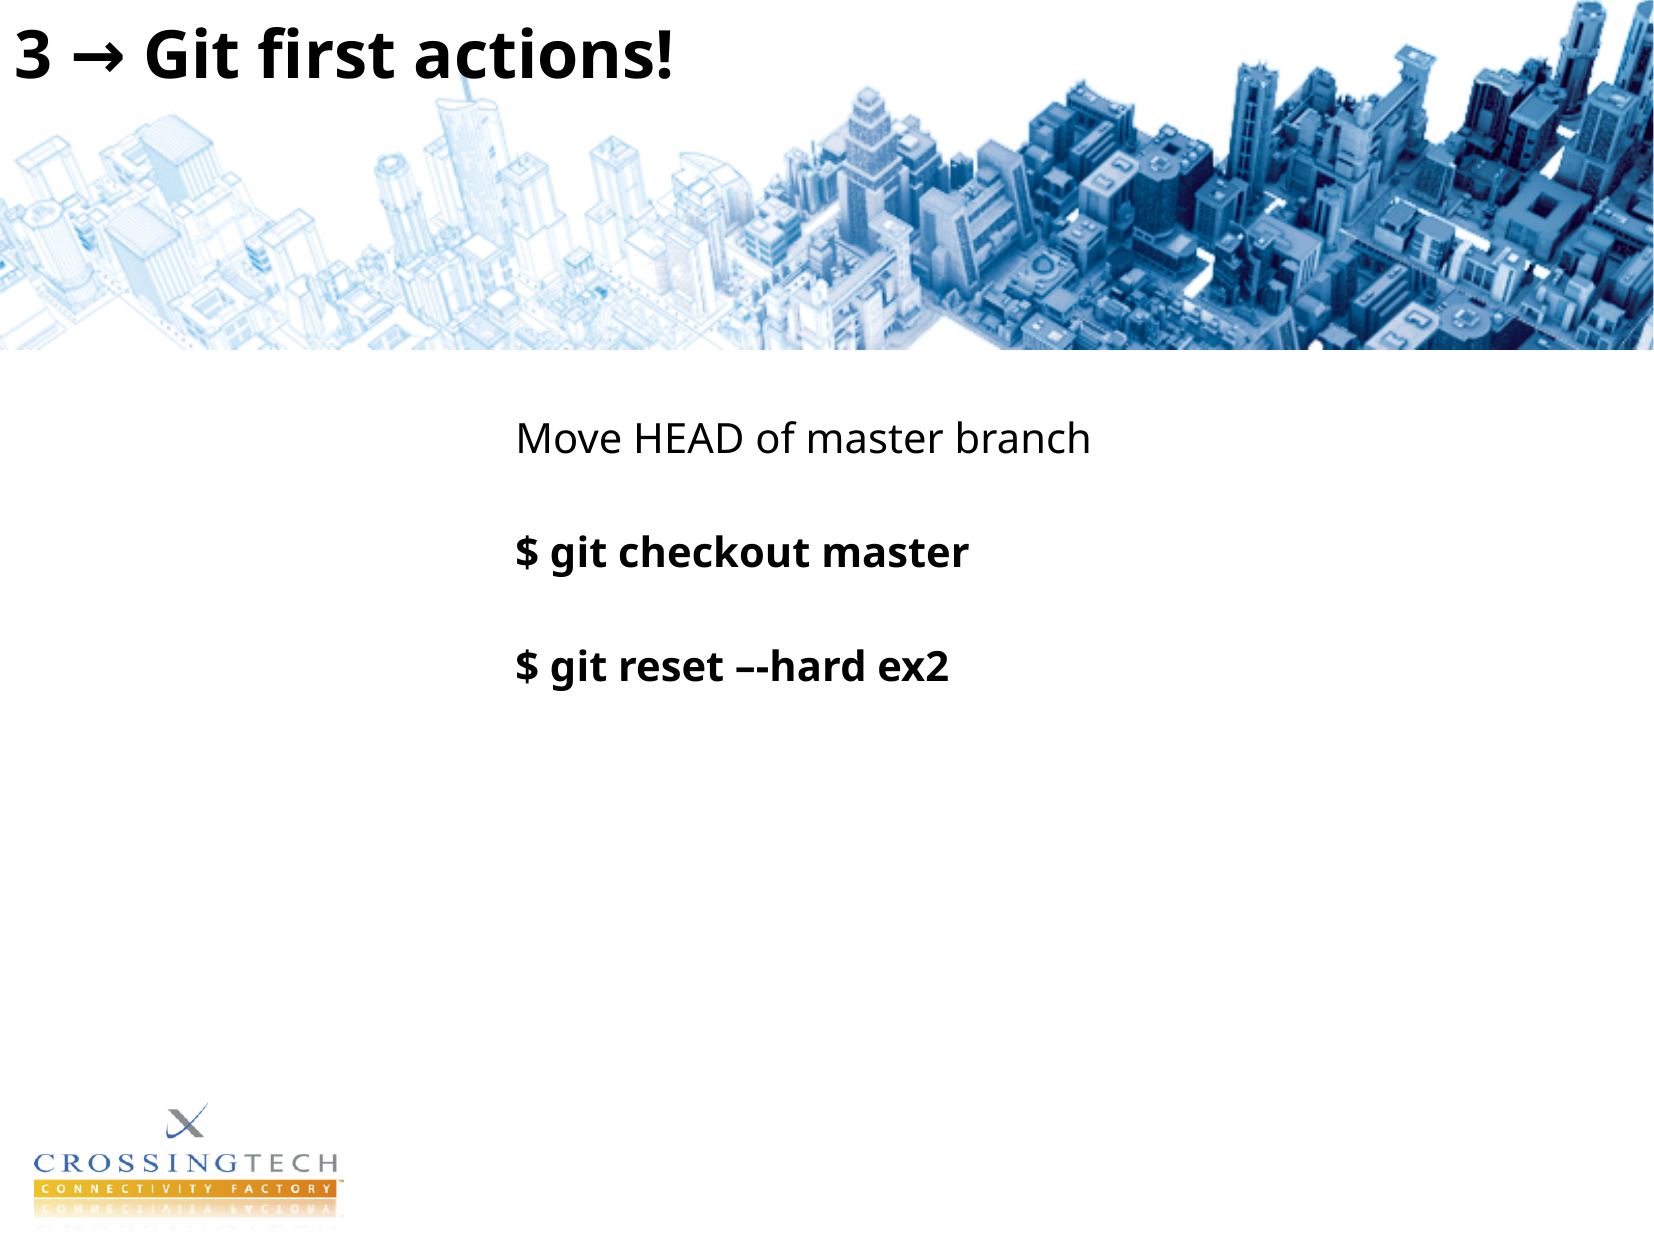

3 → Git first actions!
Move HEAD of master branch
$ git checkout master
$ git reset –-hard ex2